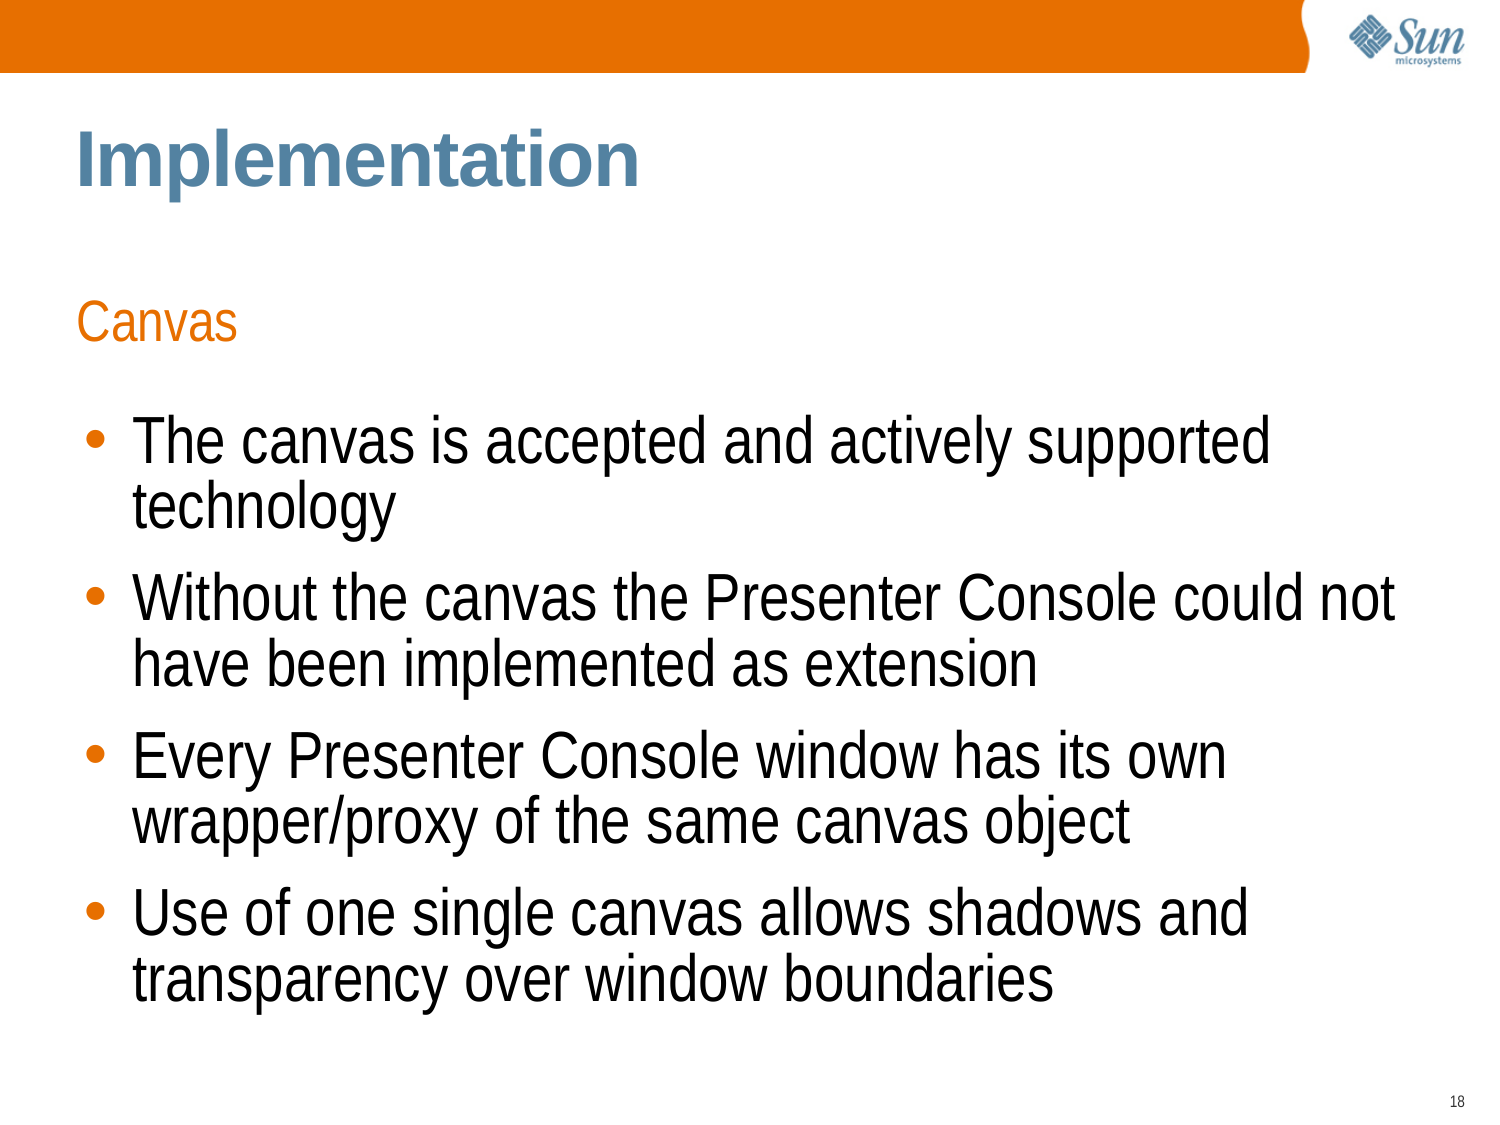

# Implementation
Canvas
The canvas is accepted and actively supported technology
Without the canvas the Presenter Console could not have been implemented as extension
Every Presenter Console window has its own wrapper/proxy of the same canvas object
Use of one single canvas allows shadows and transparency over window boundaries